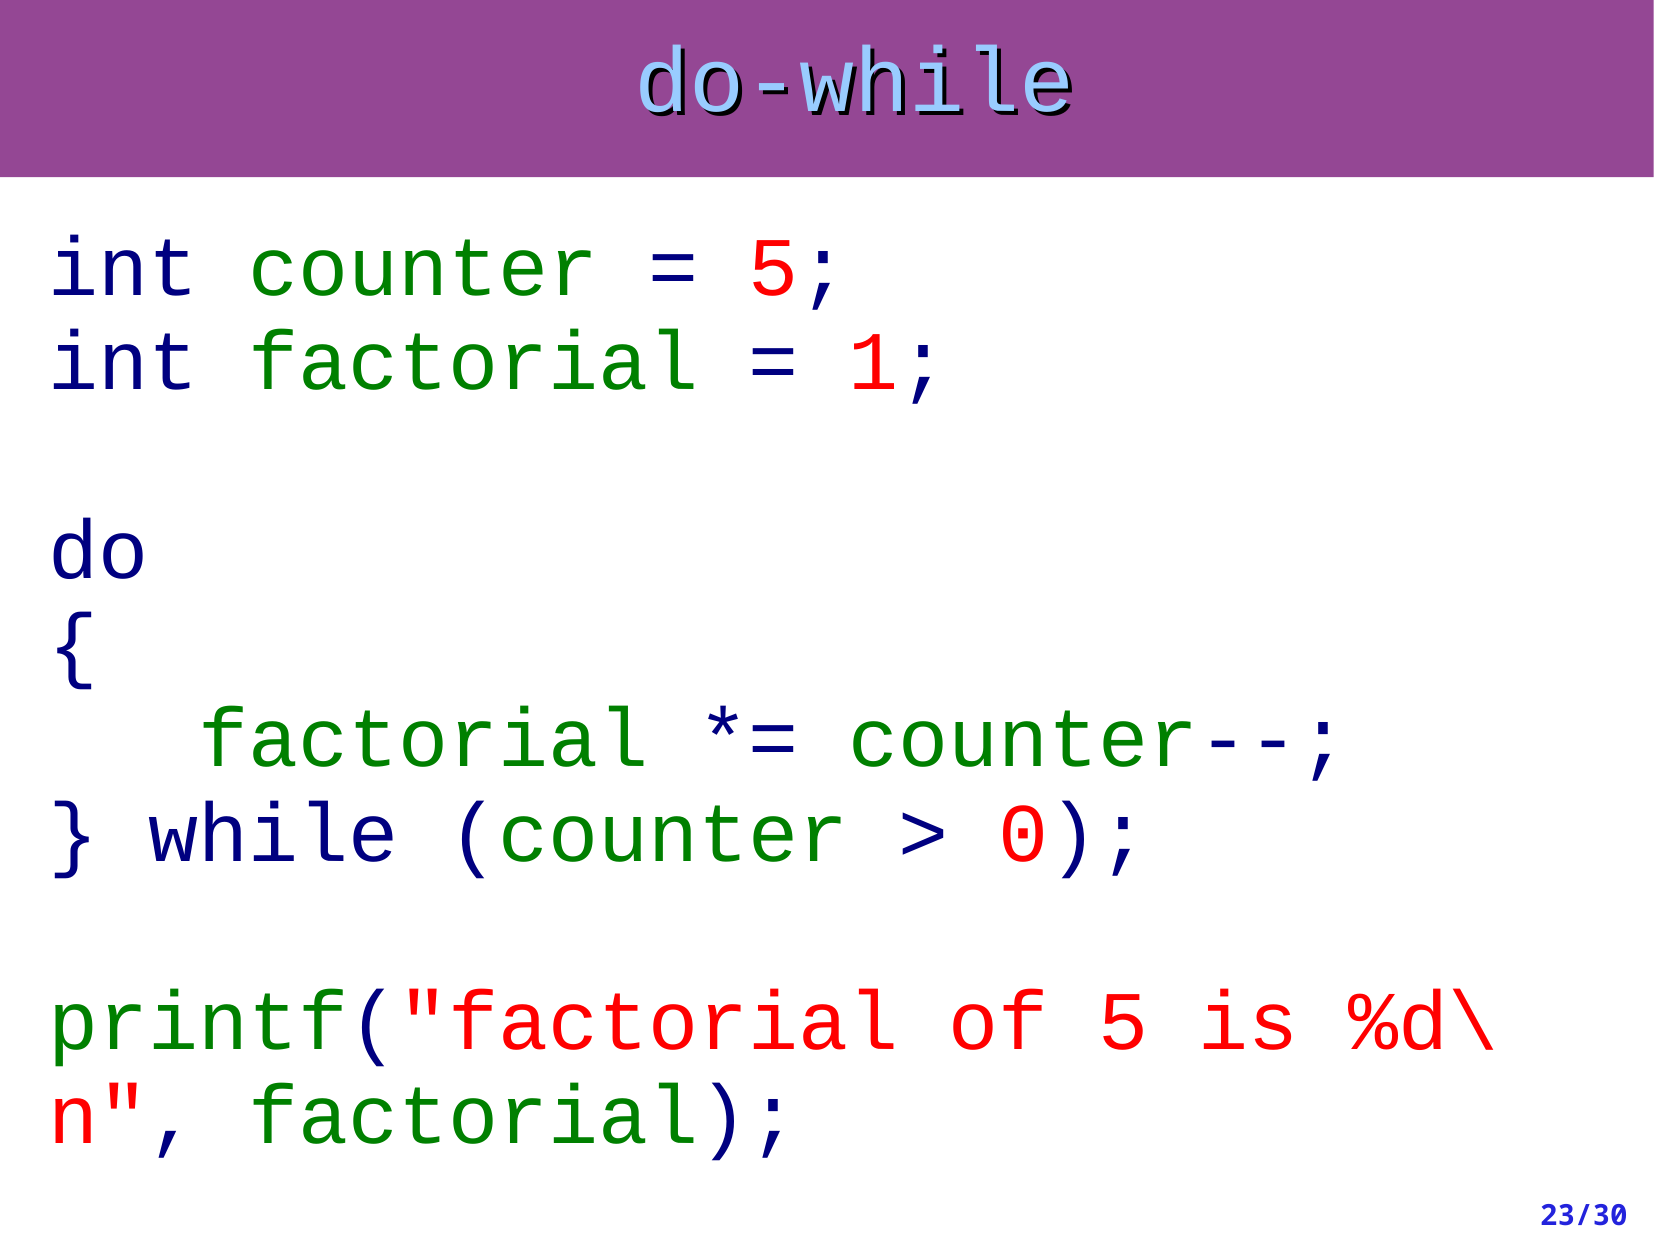

# do-while
int counter = 5;
int factorial = 1;
do
{
 factorial *= counter--;
} while (counter > 0);
printf("factorial of 5 is %d\n", factorial);
23